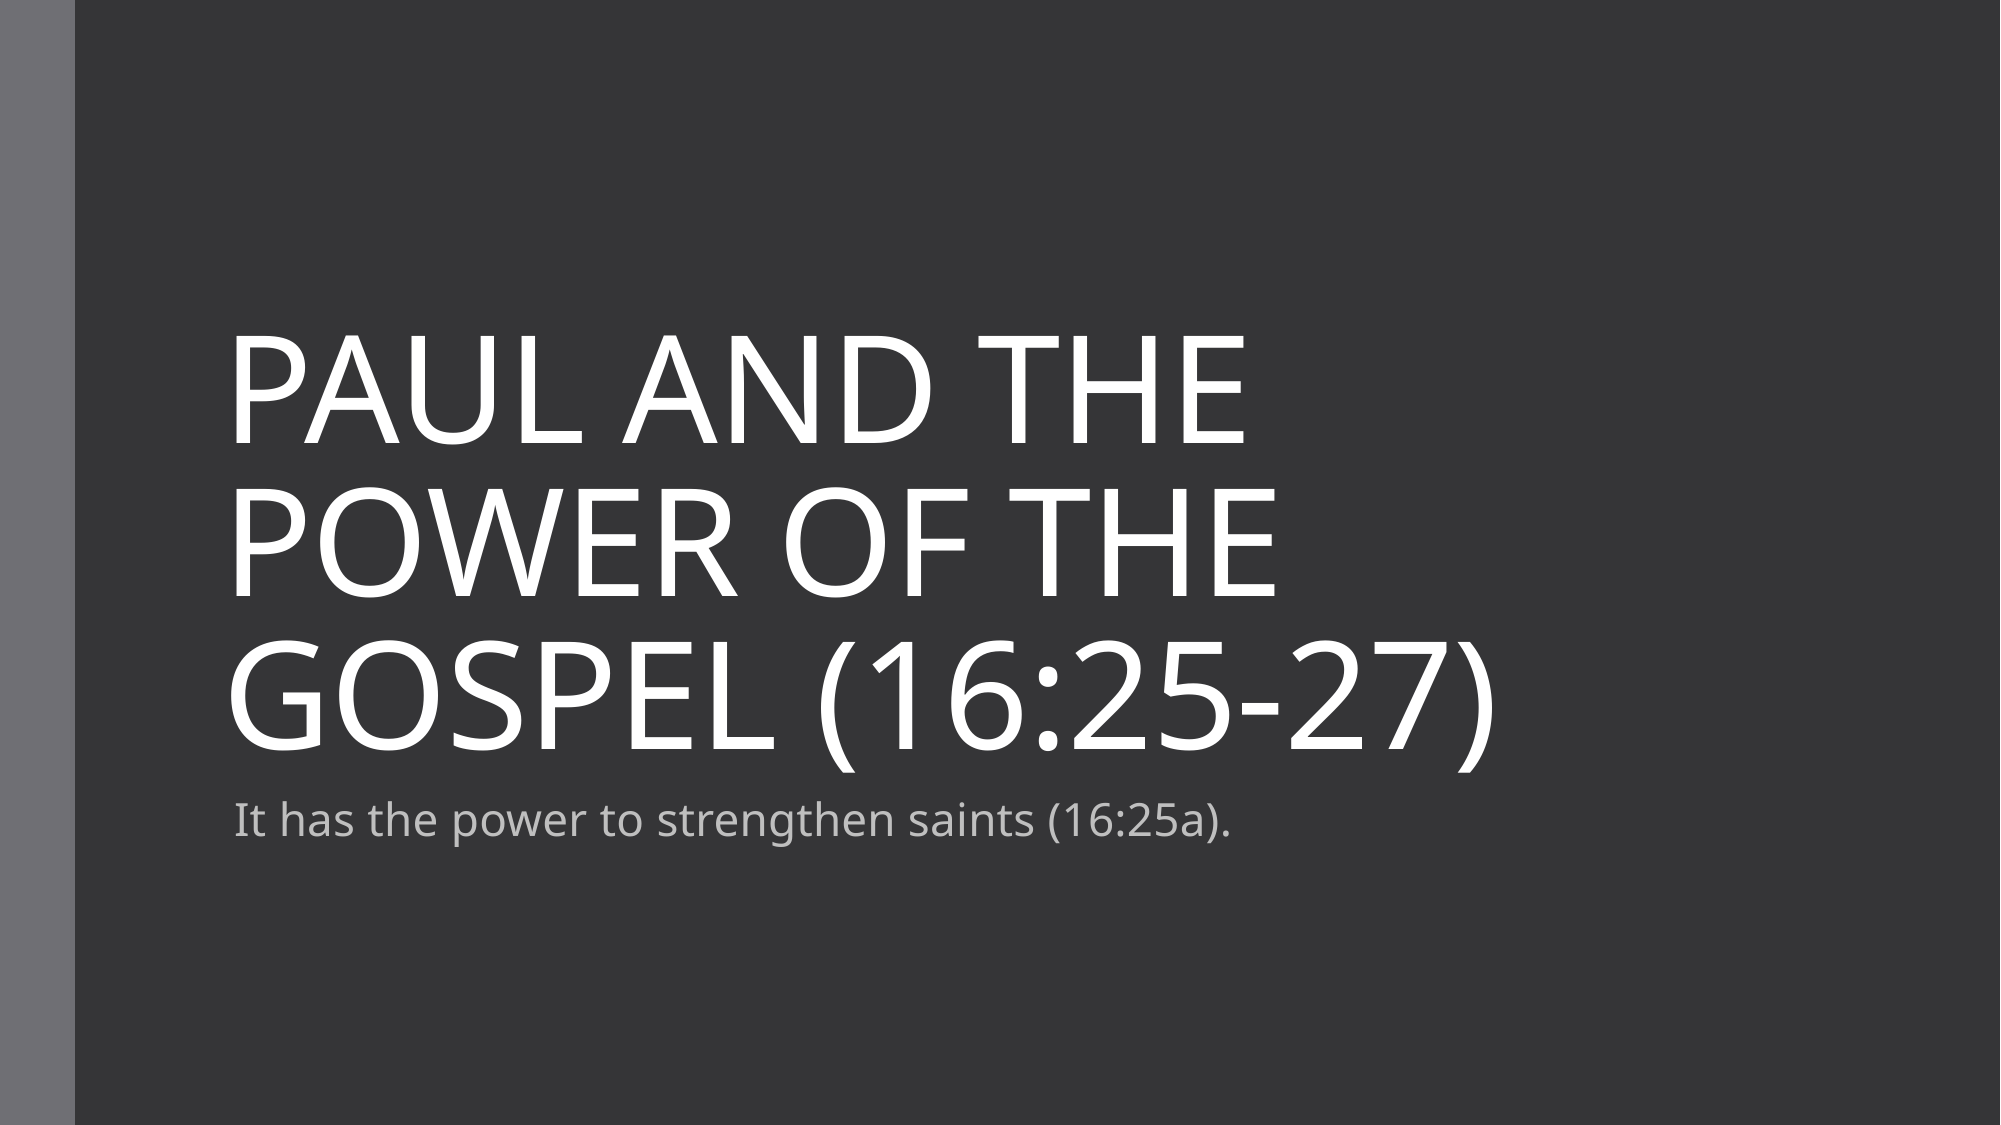

# PAUL AND THE POWER OF THE GOSPEL (16:25-27)
 It has the power to strengthen saints (16:25a).